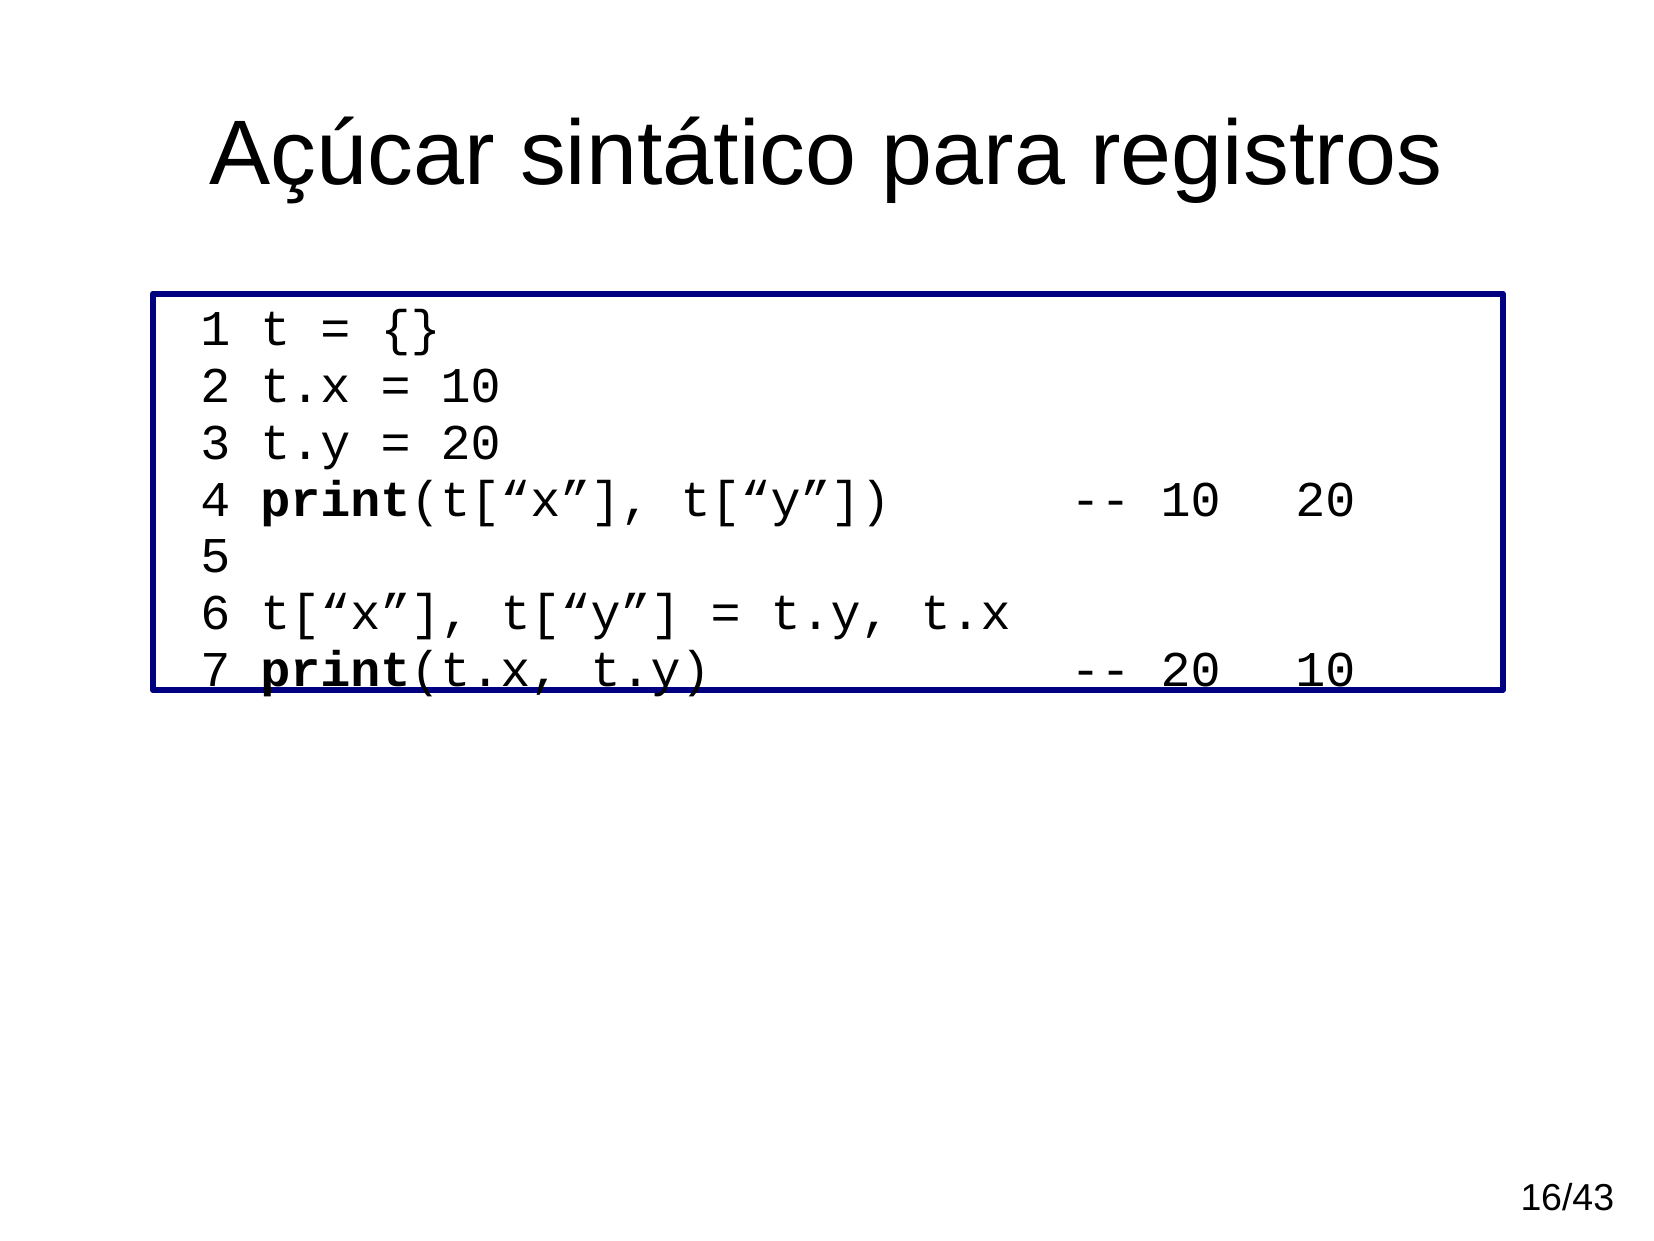

# Açúcar sintático para registros
 1 t = {}
 2 t.x = 10
 3 t.y = 20
 4 print(t[“x”], t[“y”]) -- 10	20
 5
 6 t[“x”], t[“y”] = t.y, t.x
 7 print(t.x, t.y) -- 20	10
 16/43